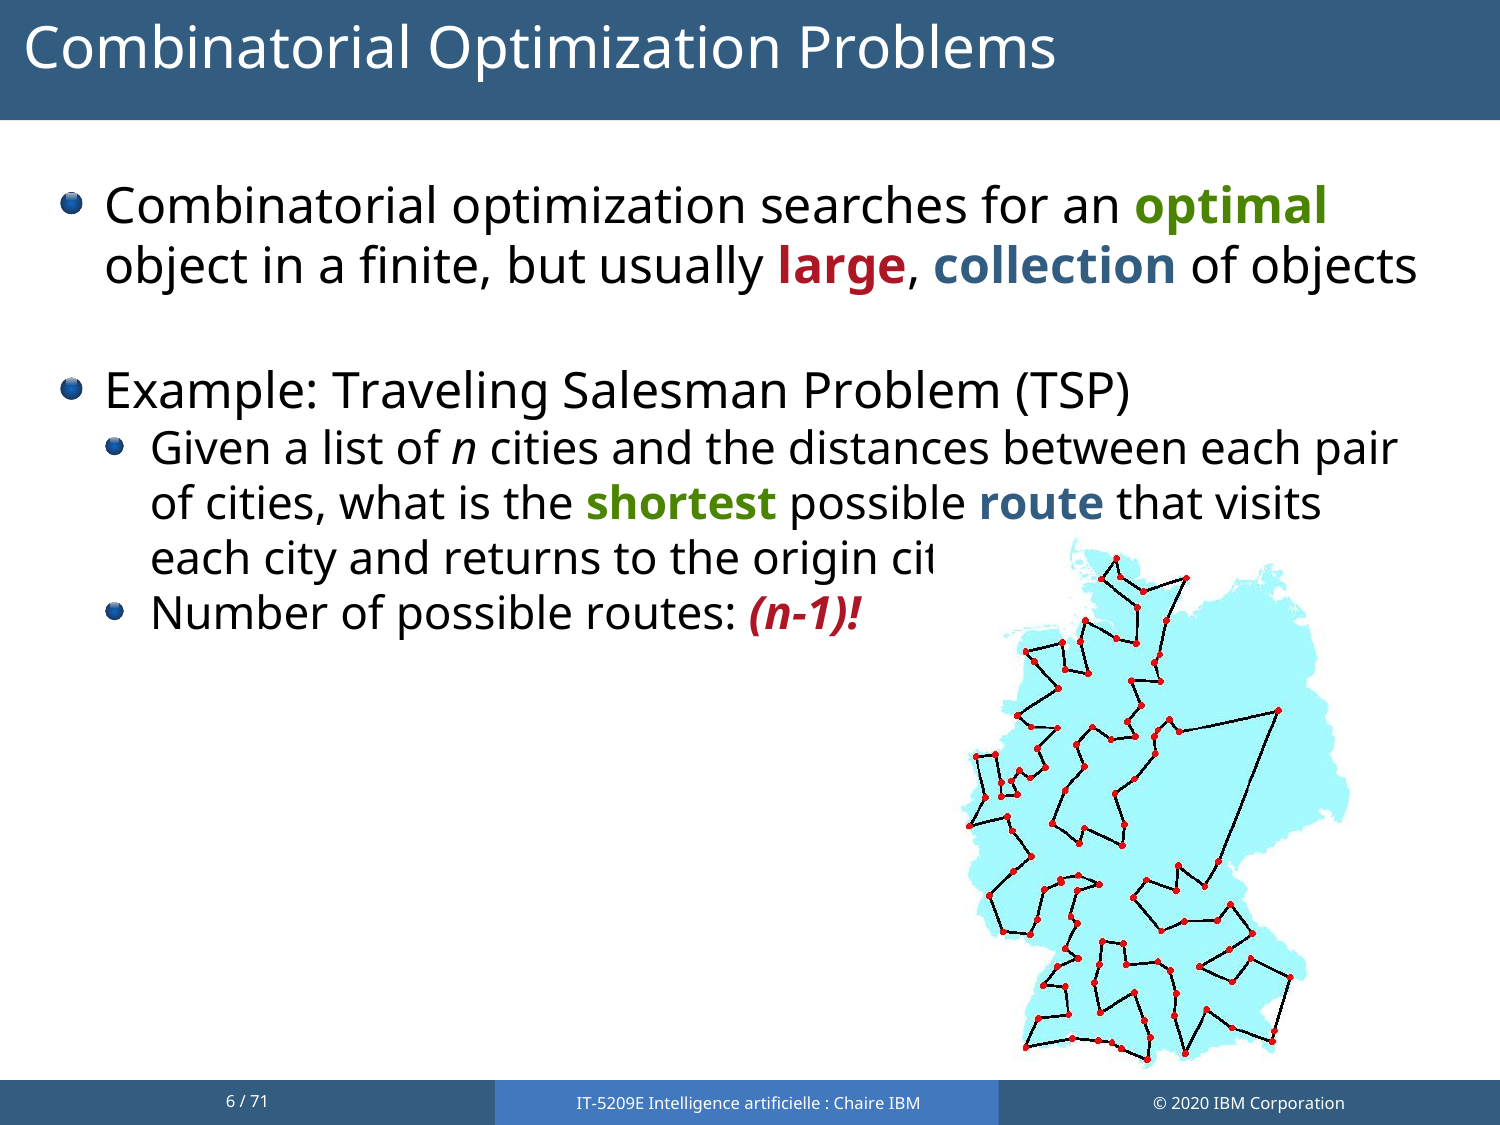

# Combinatorial Optimization Problems
Combinatorial optimization searches for an optimal object in a finite, but usually large, collection of objects
Example: Traveling Salesman Problem (TSP)
Given a list of n cities and the distances between each pair of cities, what is the shortest possible route that visits each city and returns to the origin city?
Number of possible routes: (n-1)!